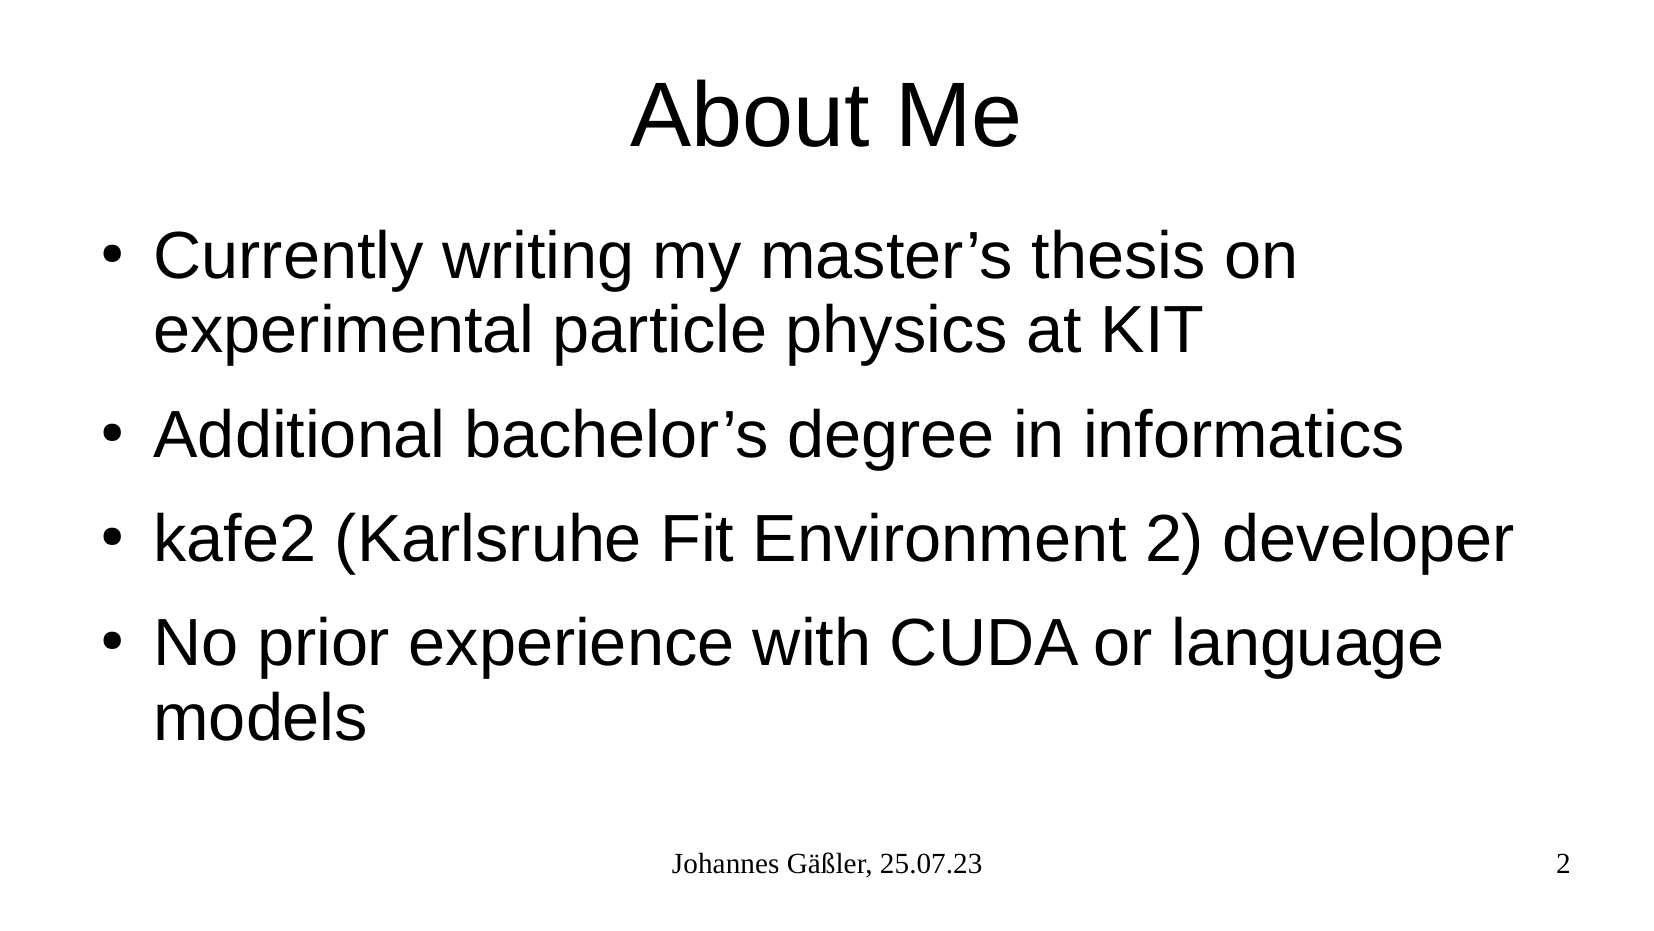

# About Me
Currently writing my master’s thesis on experimental particle physics at KIT
Additional bachelor’s degree in informatics
kafe2 (Karlsruhe Fit Environment 2) developer
No prior experience with CUDA or language models
Johannes Gäßler, 25.07.23
2